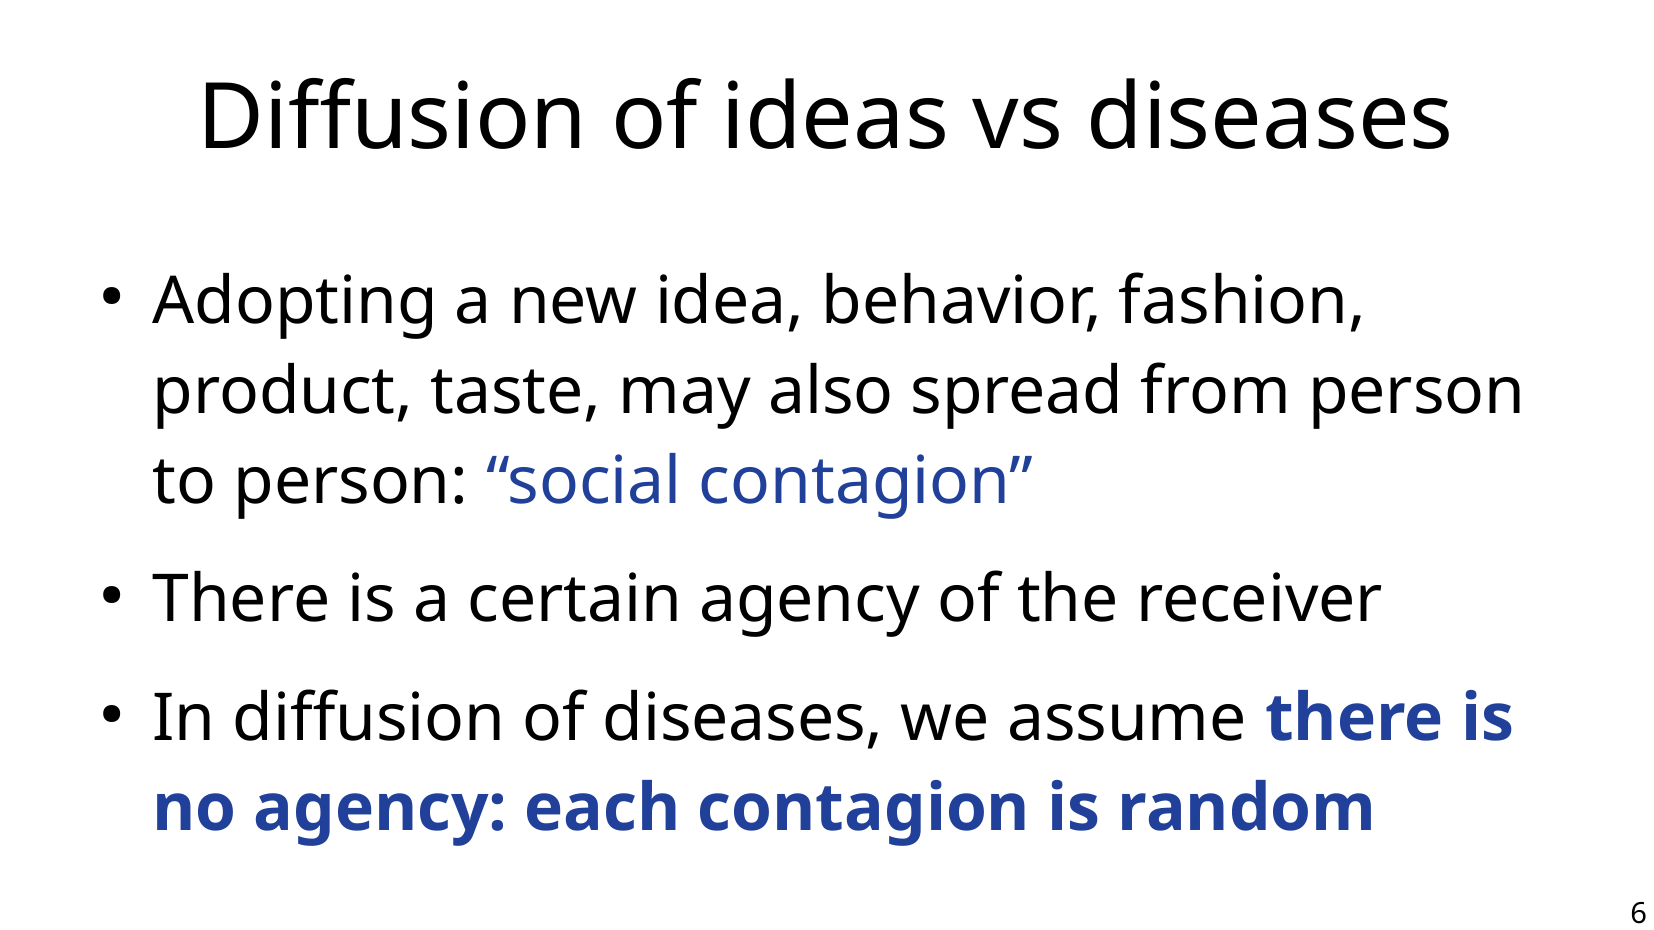

# Diffusion of ideas vs diseases
Adopting a new idea, behavior, fashion, product, taste, may also spread from person to person: “social contagion”
There is a certain agency of the receiver
In diffusion of diseases, we assume there is no agency: each contagion is random
6